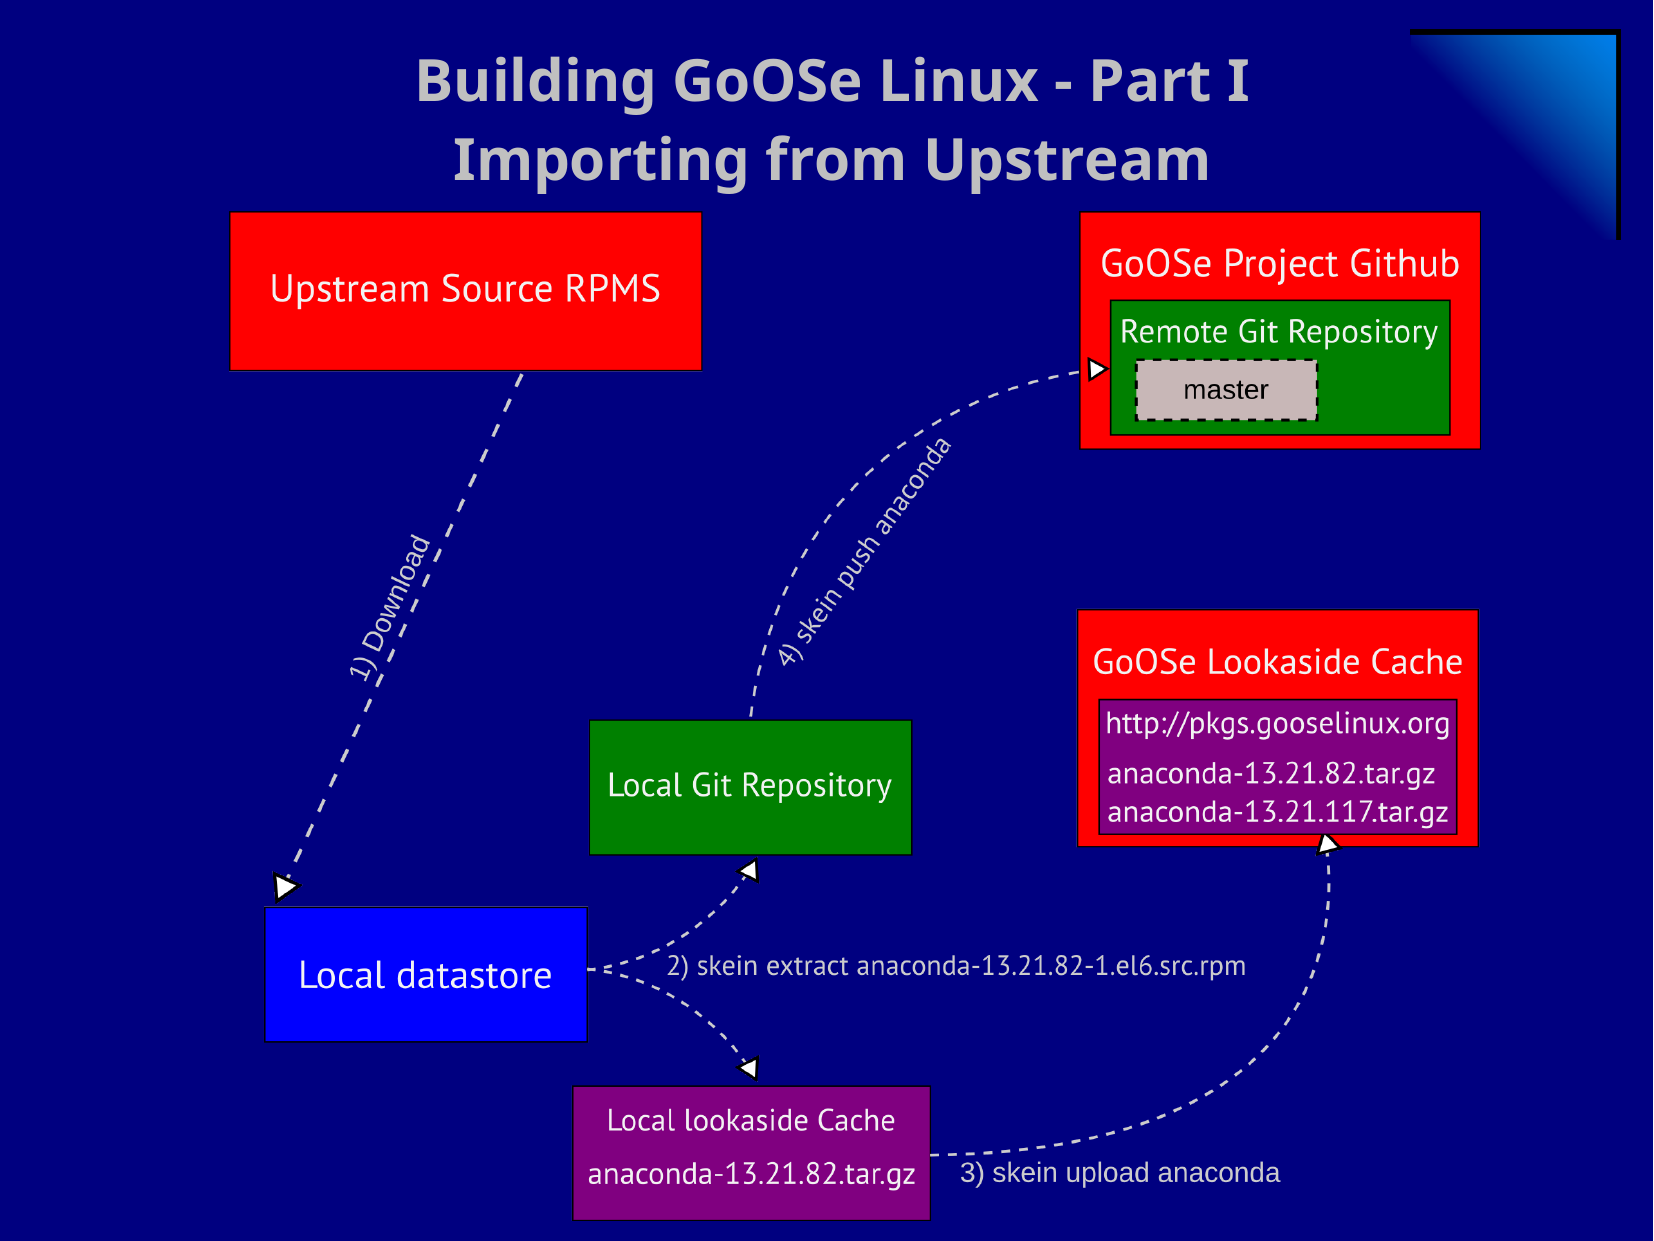

Building GoOSe Linux - Part I
Importing from Upstream